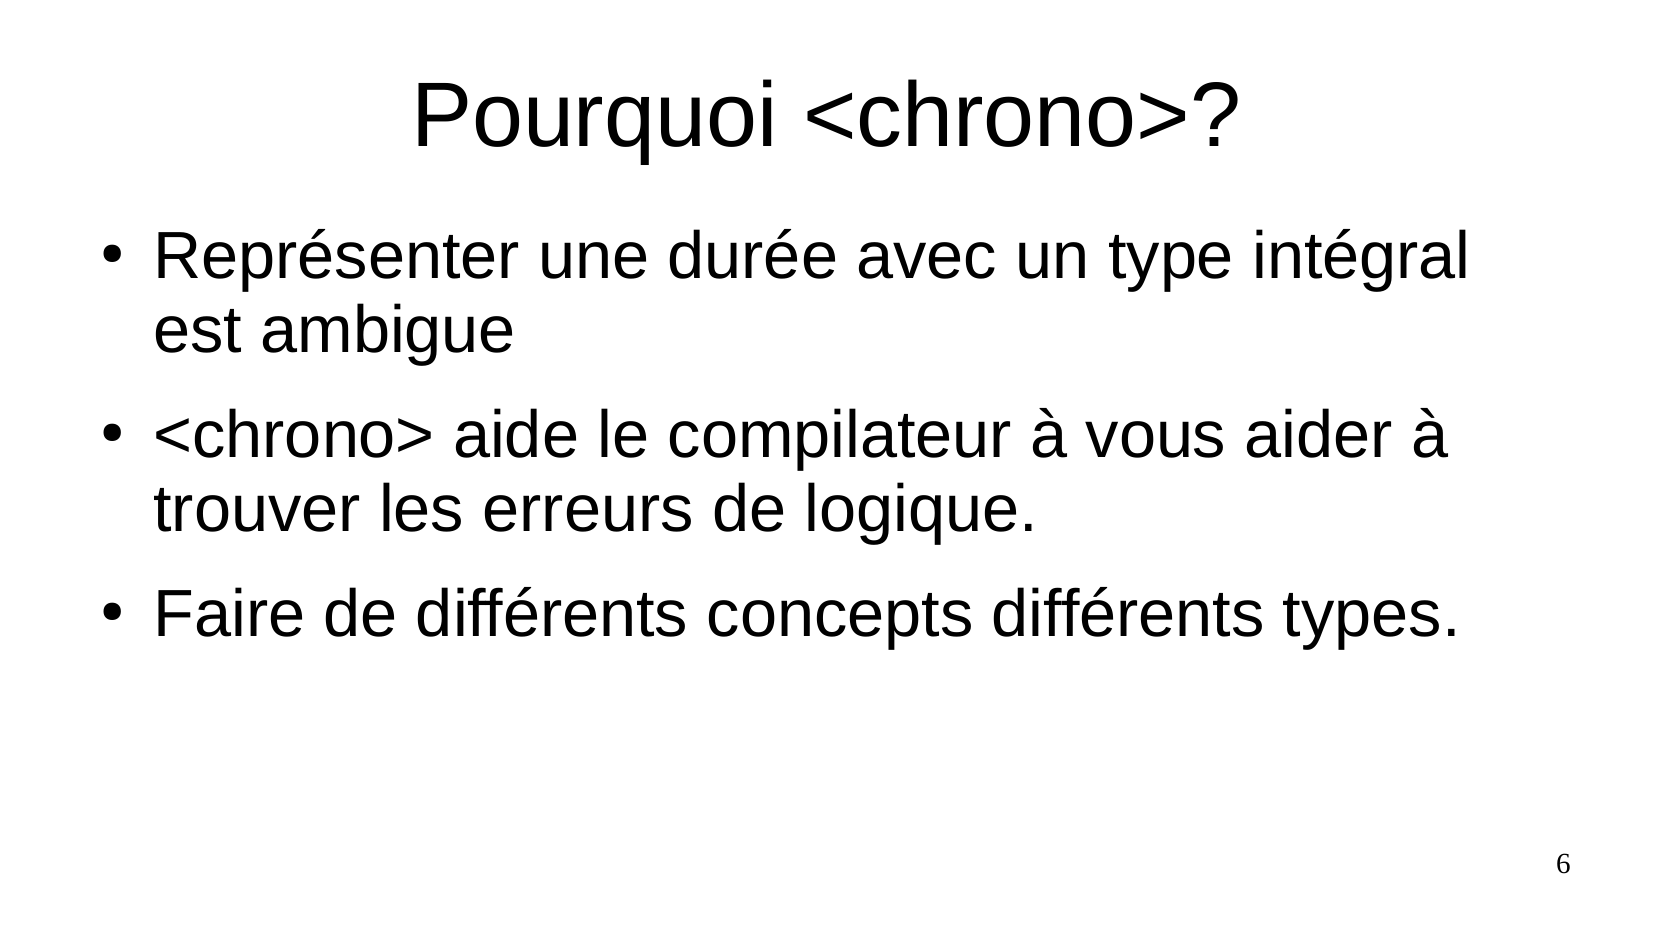

# Pourquoi <chrono>?
Représenter une durée avec un type intégral est ambigue
<chrono> aide le compilateur à vous aider à trouver les erreurs de logique.
Faire de différents concepts différents types.
6